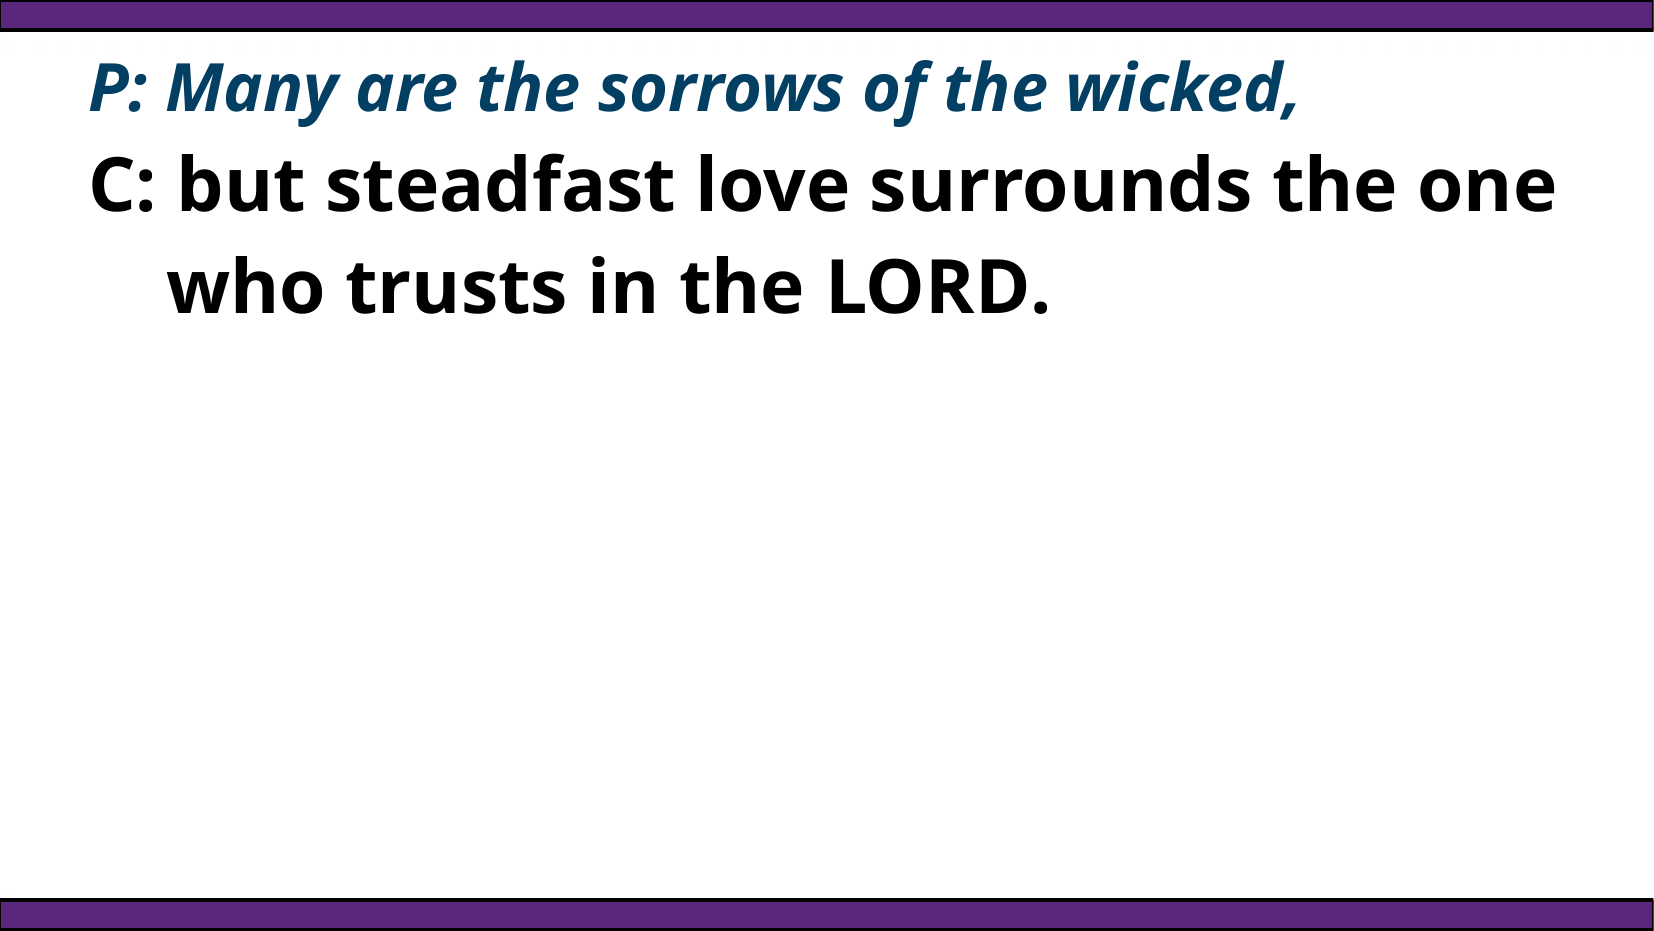

P: Many are the sorrows of the wicked,
C: but steadfast love surrounds the one
 who trusts in the Lord.